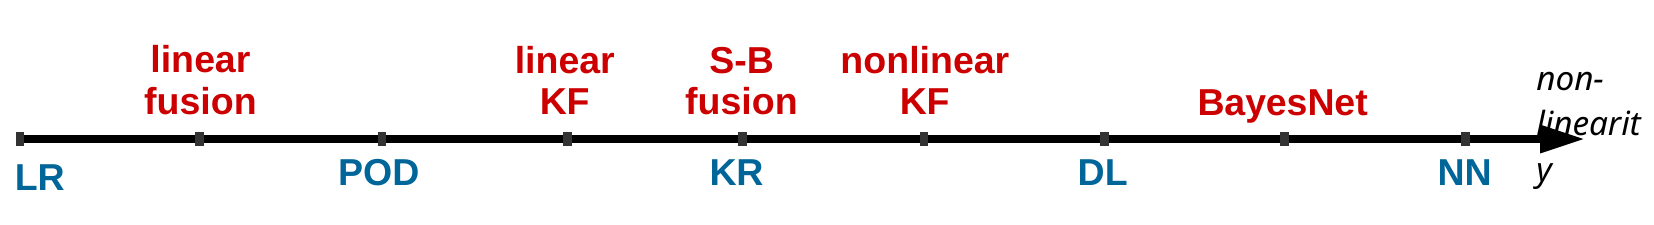

linear fusion
linear KF
nonlinear KF
S-B fusion
non-linearity
BayesNet
NN
KR
POD
DL
LR